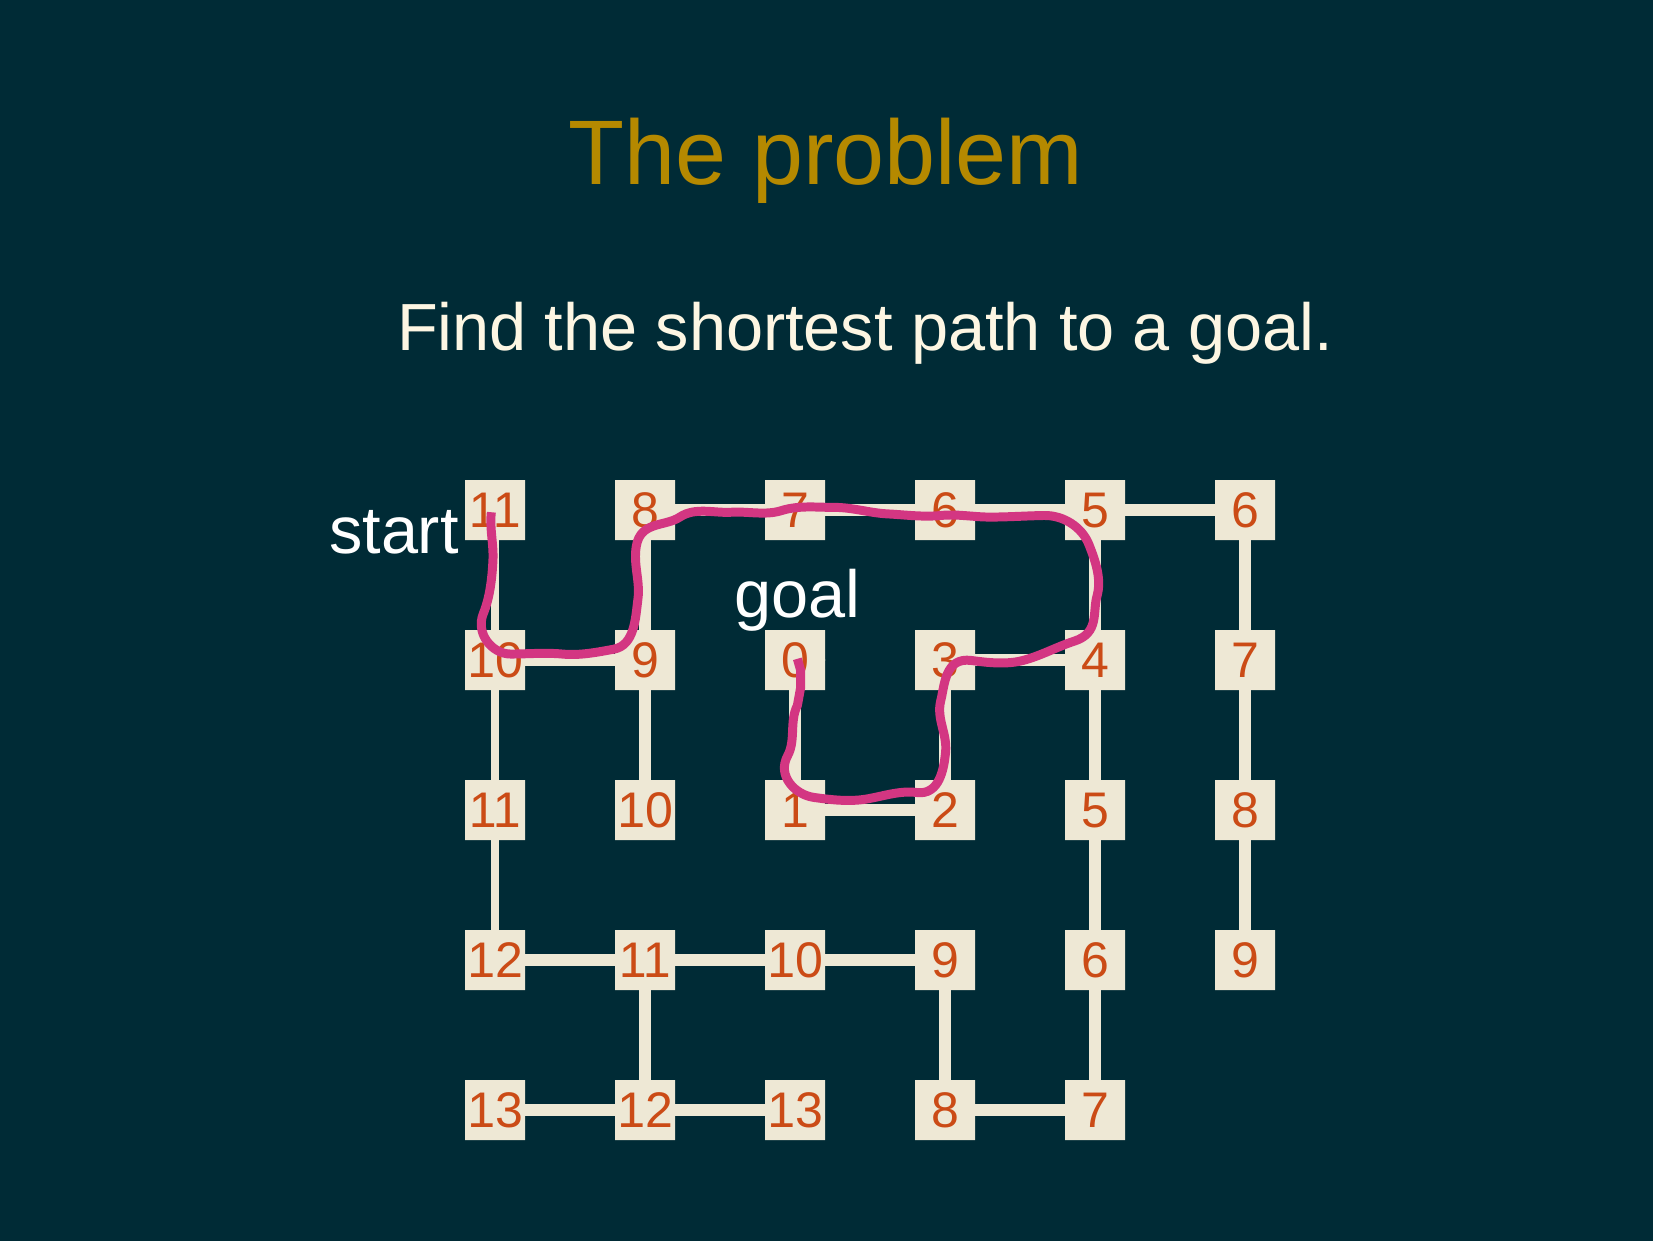

# The problem
Find the shortest path to a goal.
start
11
8
7
6
5
6
goal
10
9
0
3
4
7
11
10
1
2
5
8
12
11
10
9
6
9
13
12
13
8
7